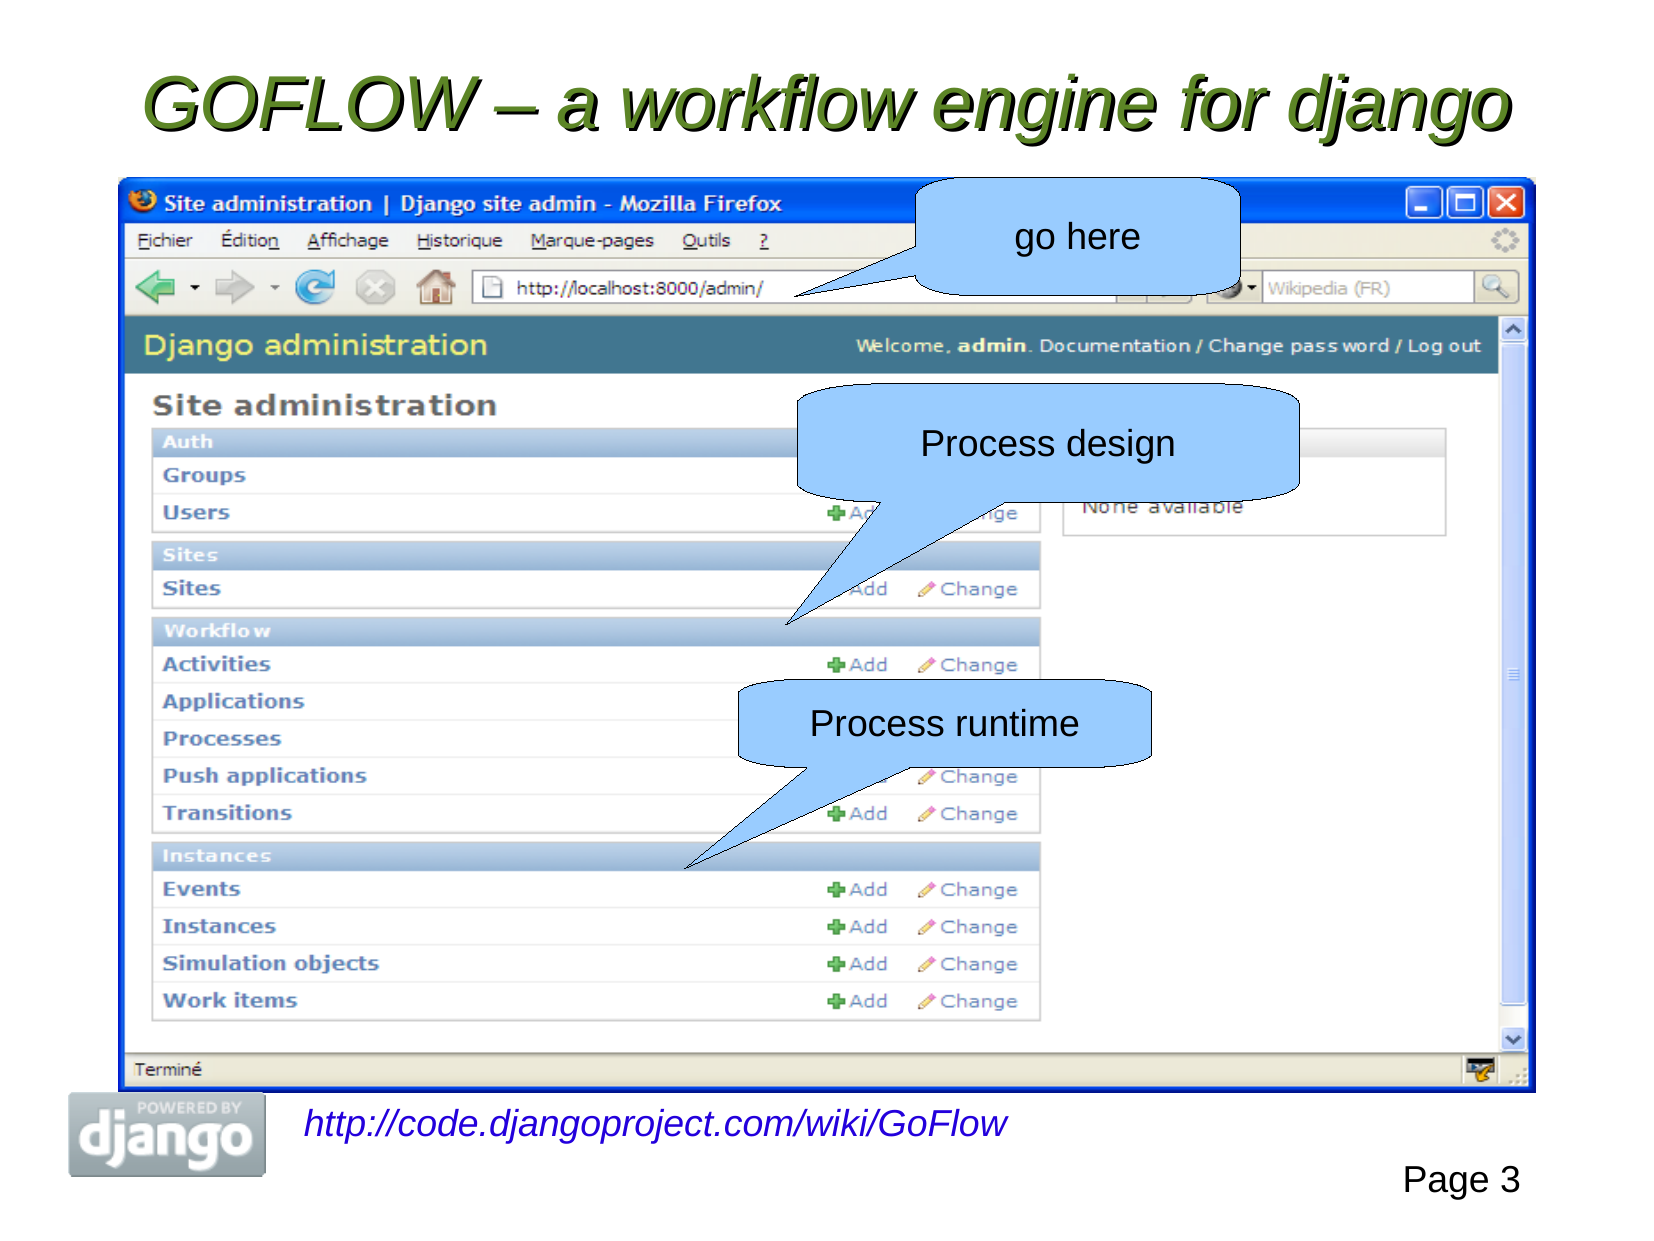

# GOFLOW – a workflow engine for django
go here
Process design
Process runtime
http://code.djangoproject.com/wiki/GoFlow
Page